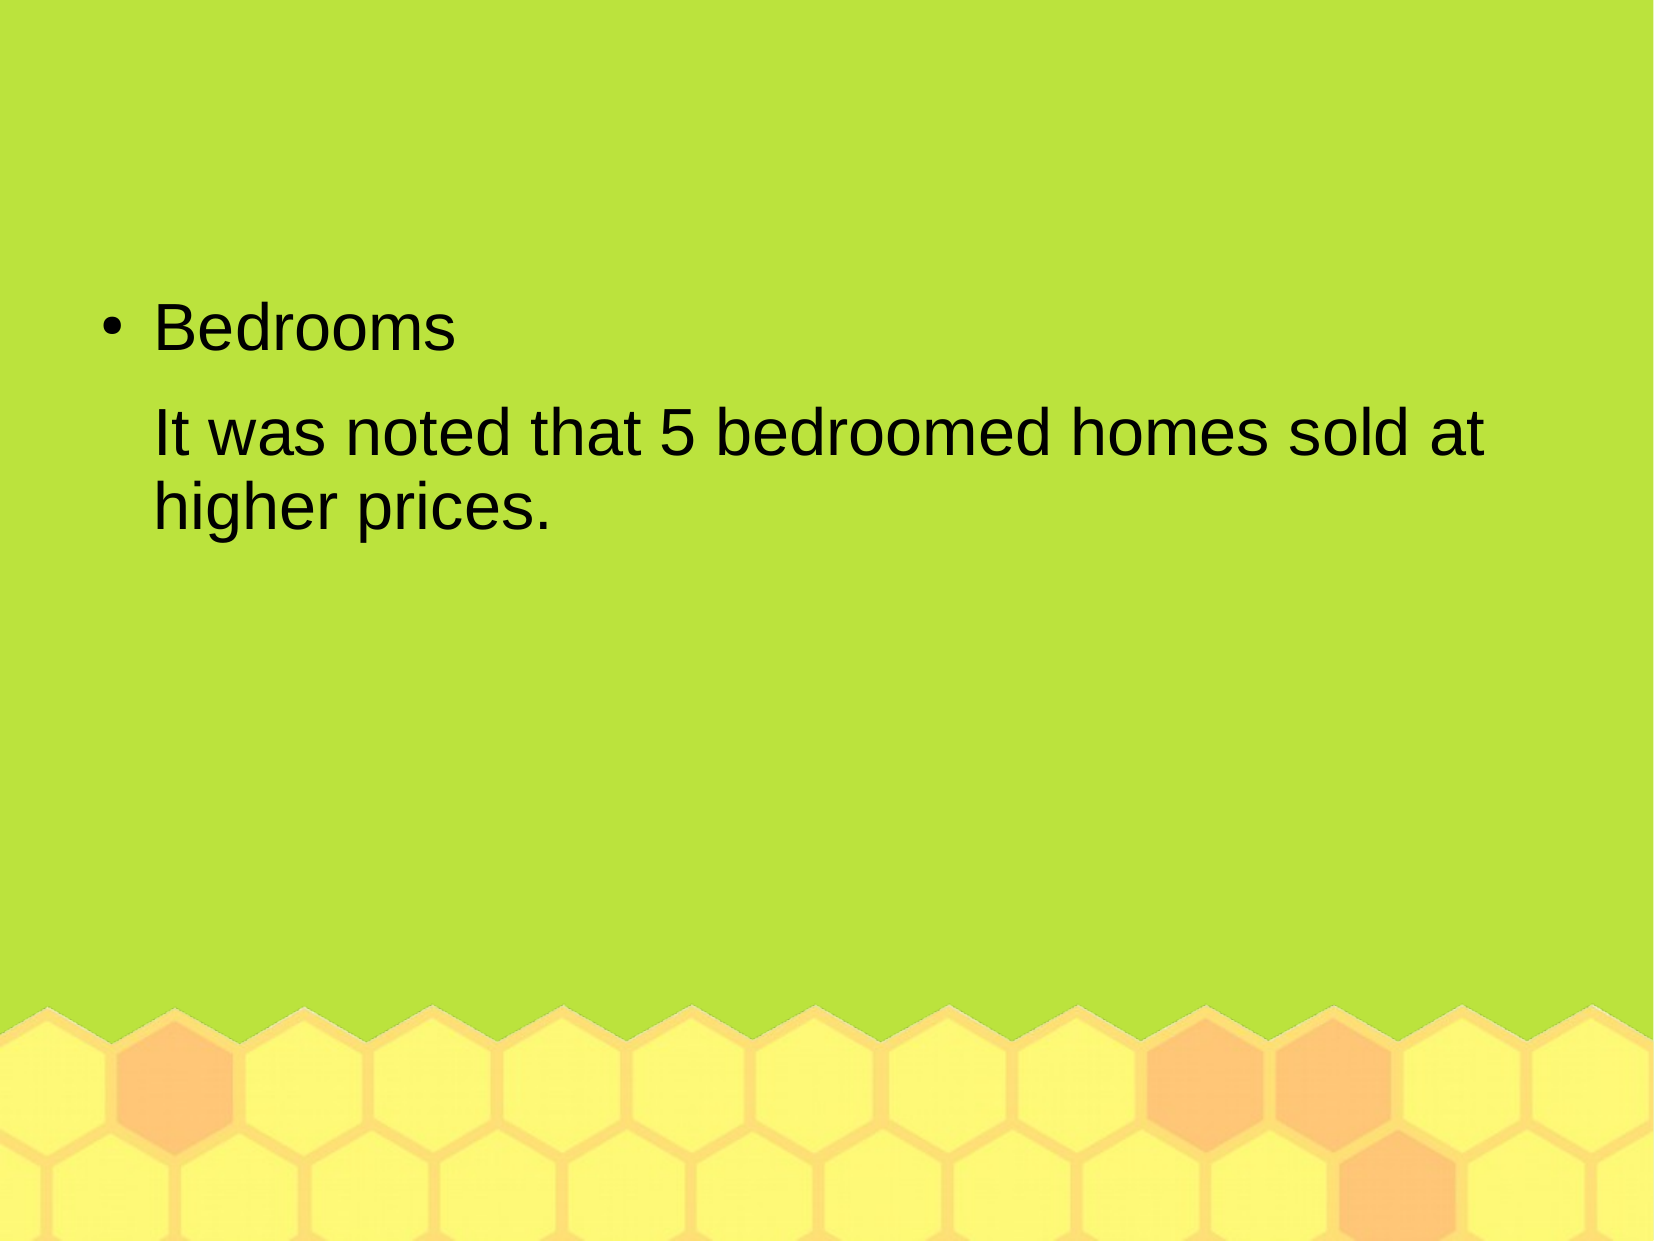

#
Bedrooms
It was noted that 5 bedroomed homes sold at higher prices.